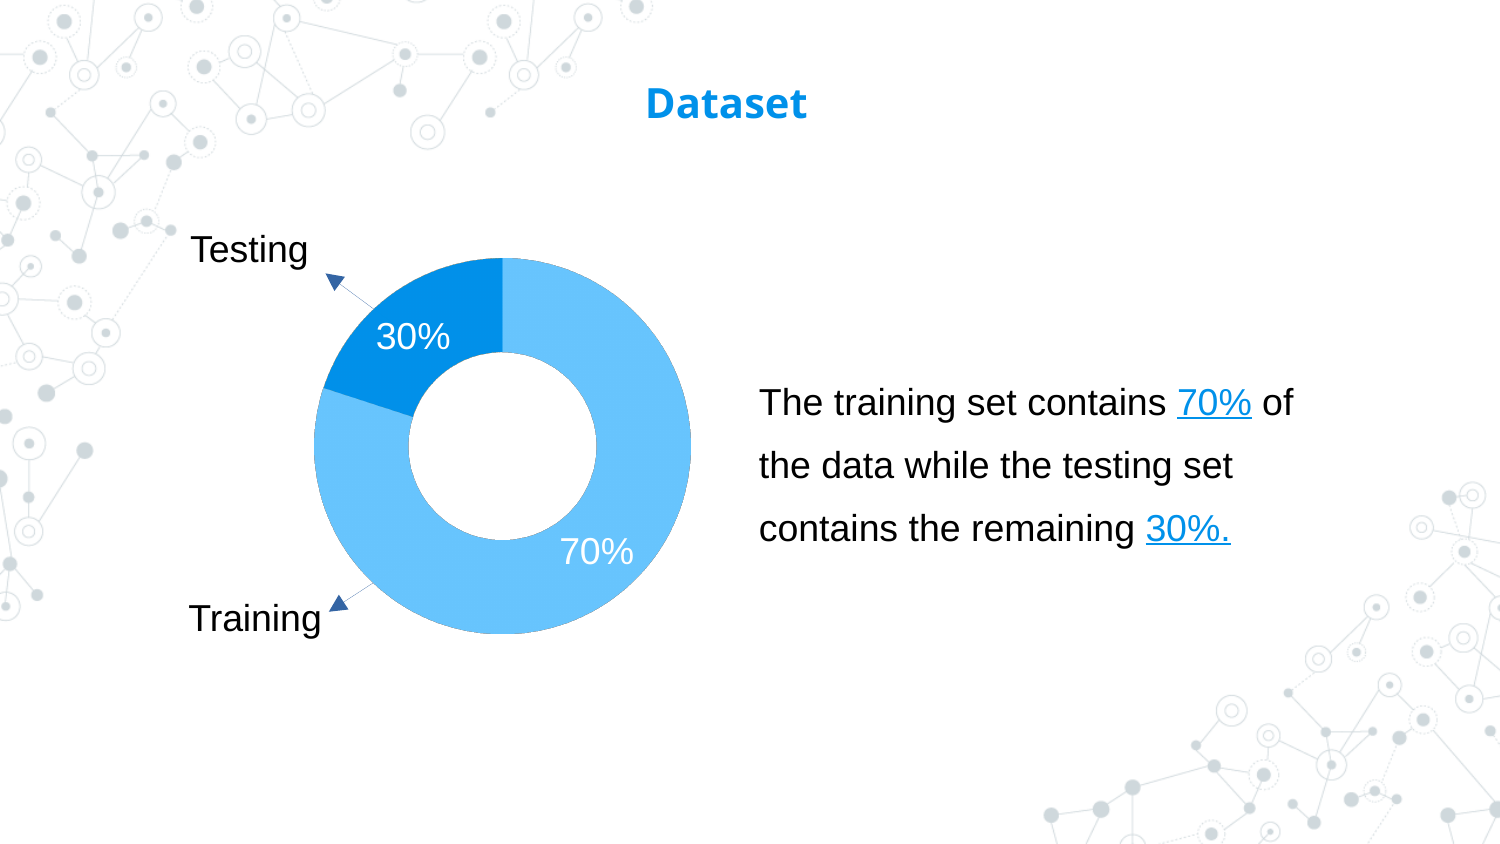

Dataset
Testing
30%
The training set contains 70% of the data while the testing set contains the remaining 30%.
70%
Training